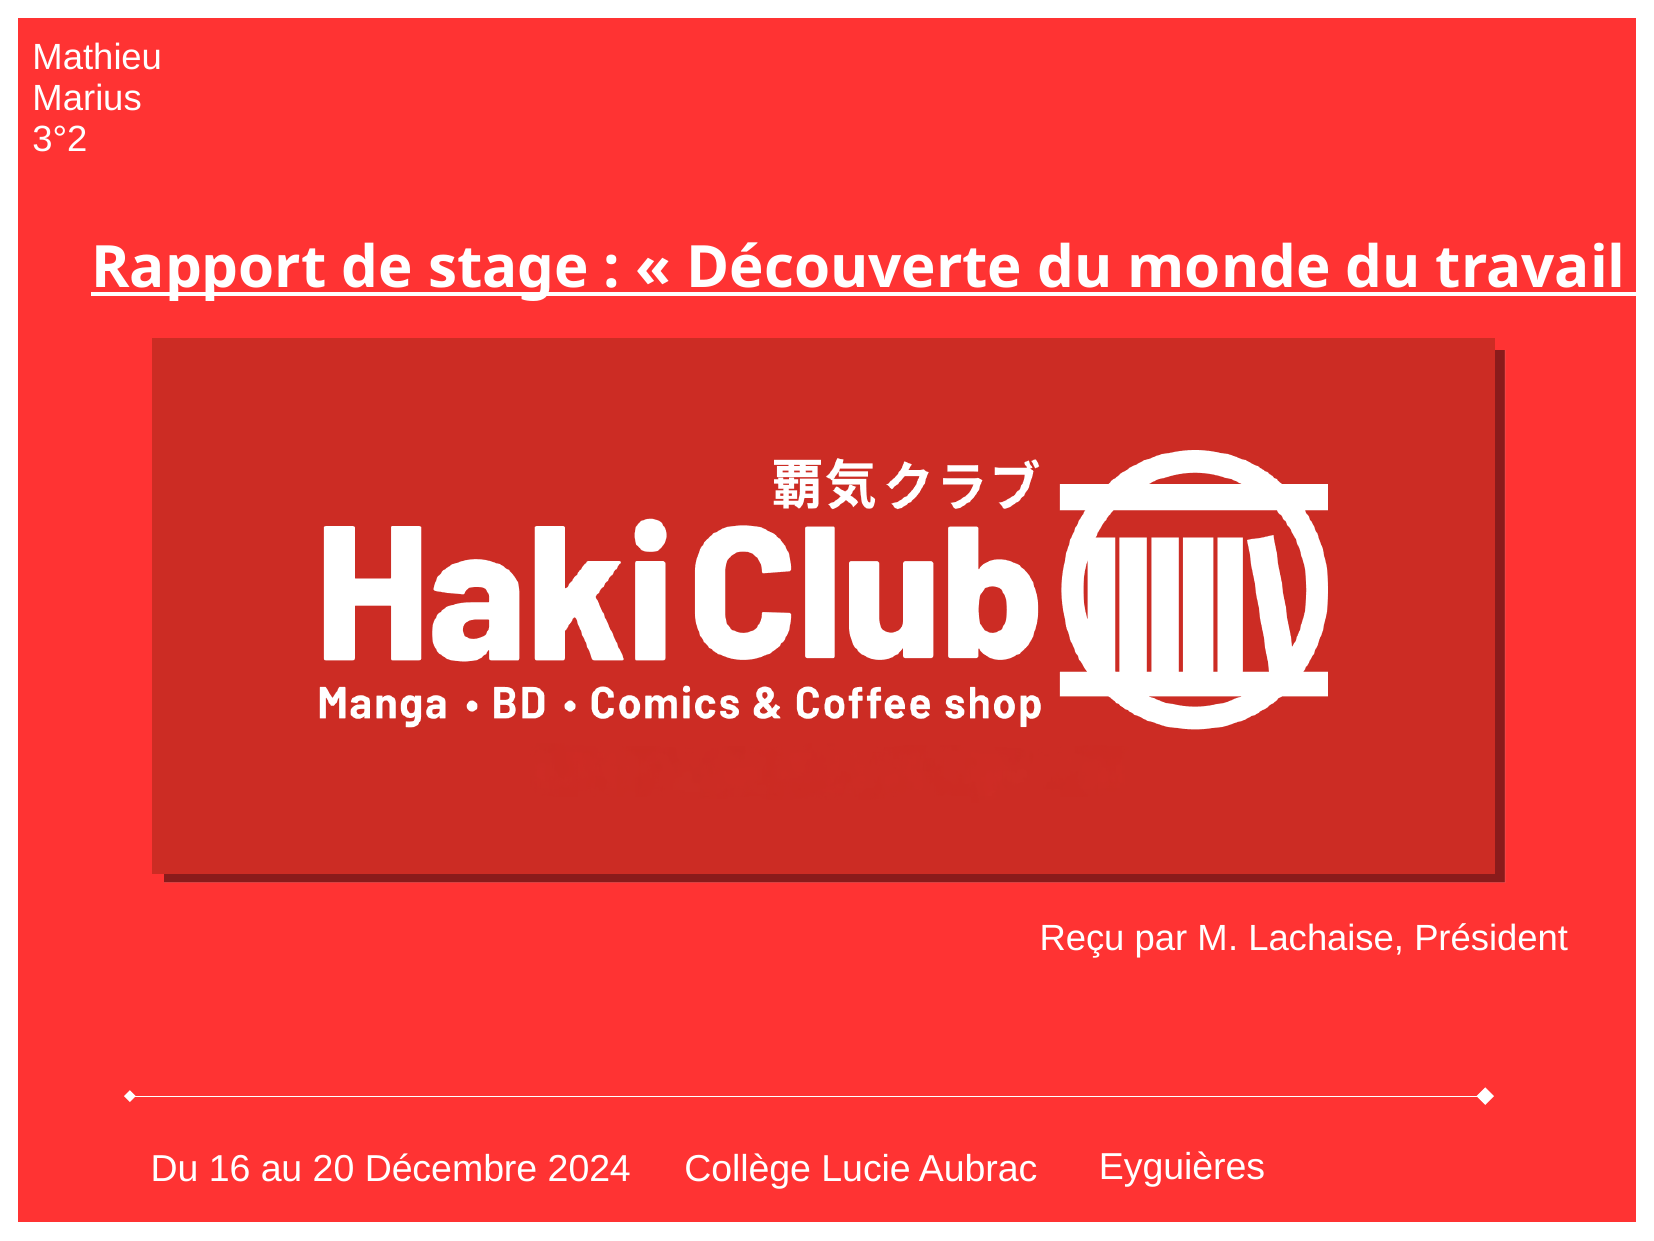

Mathieu
Marius
3°2
Rapport de stage : « Découverte du monde du travail »
Reçu par M. Lachaise, Président
Eyguières
Du 16 au 20 Décembre 2024
Collège Lucie Aubrac